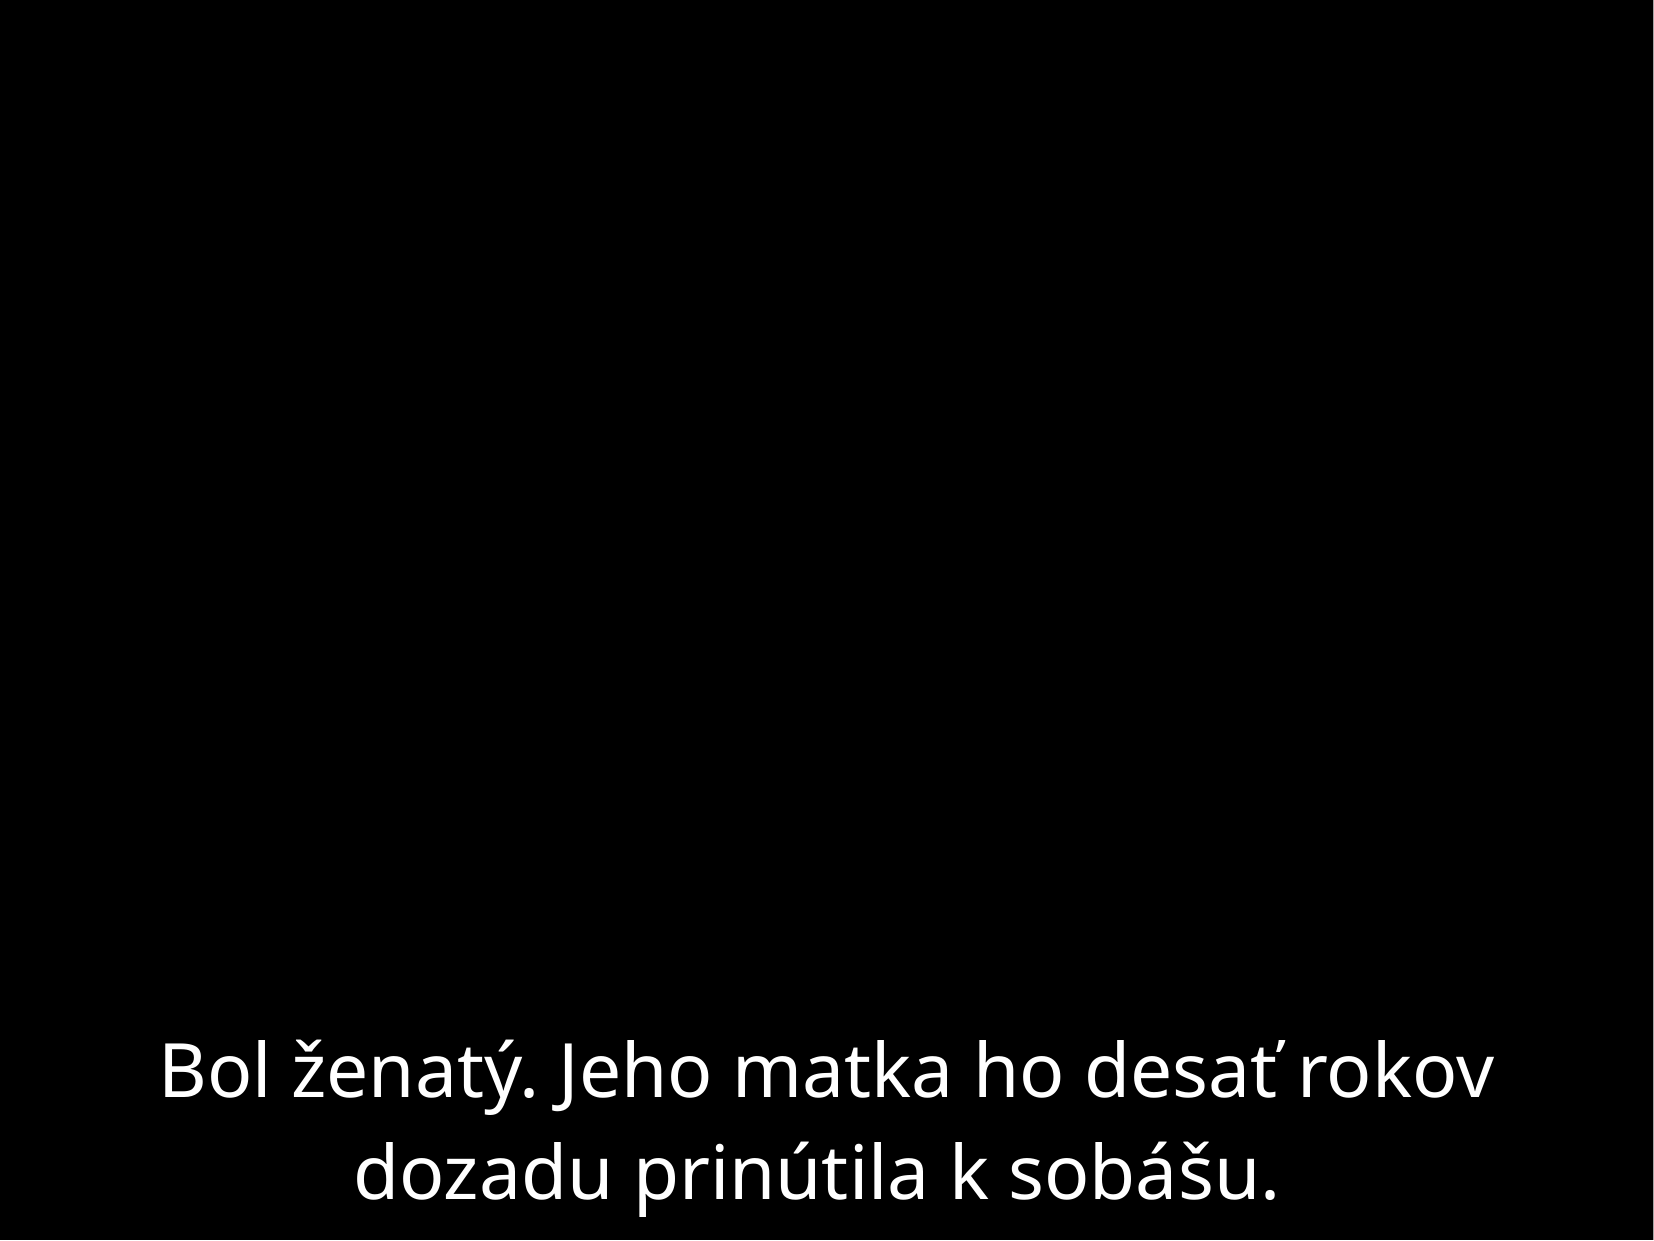

# Bol ženatý. Jeho matka ho desať rokov dozadu prinútila k sobášu.